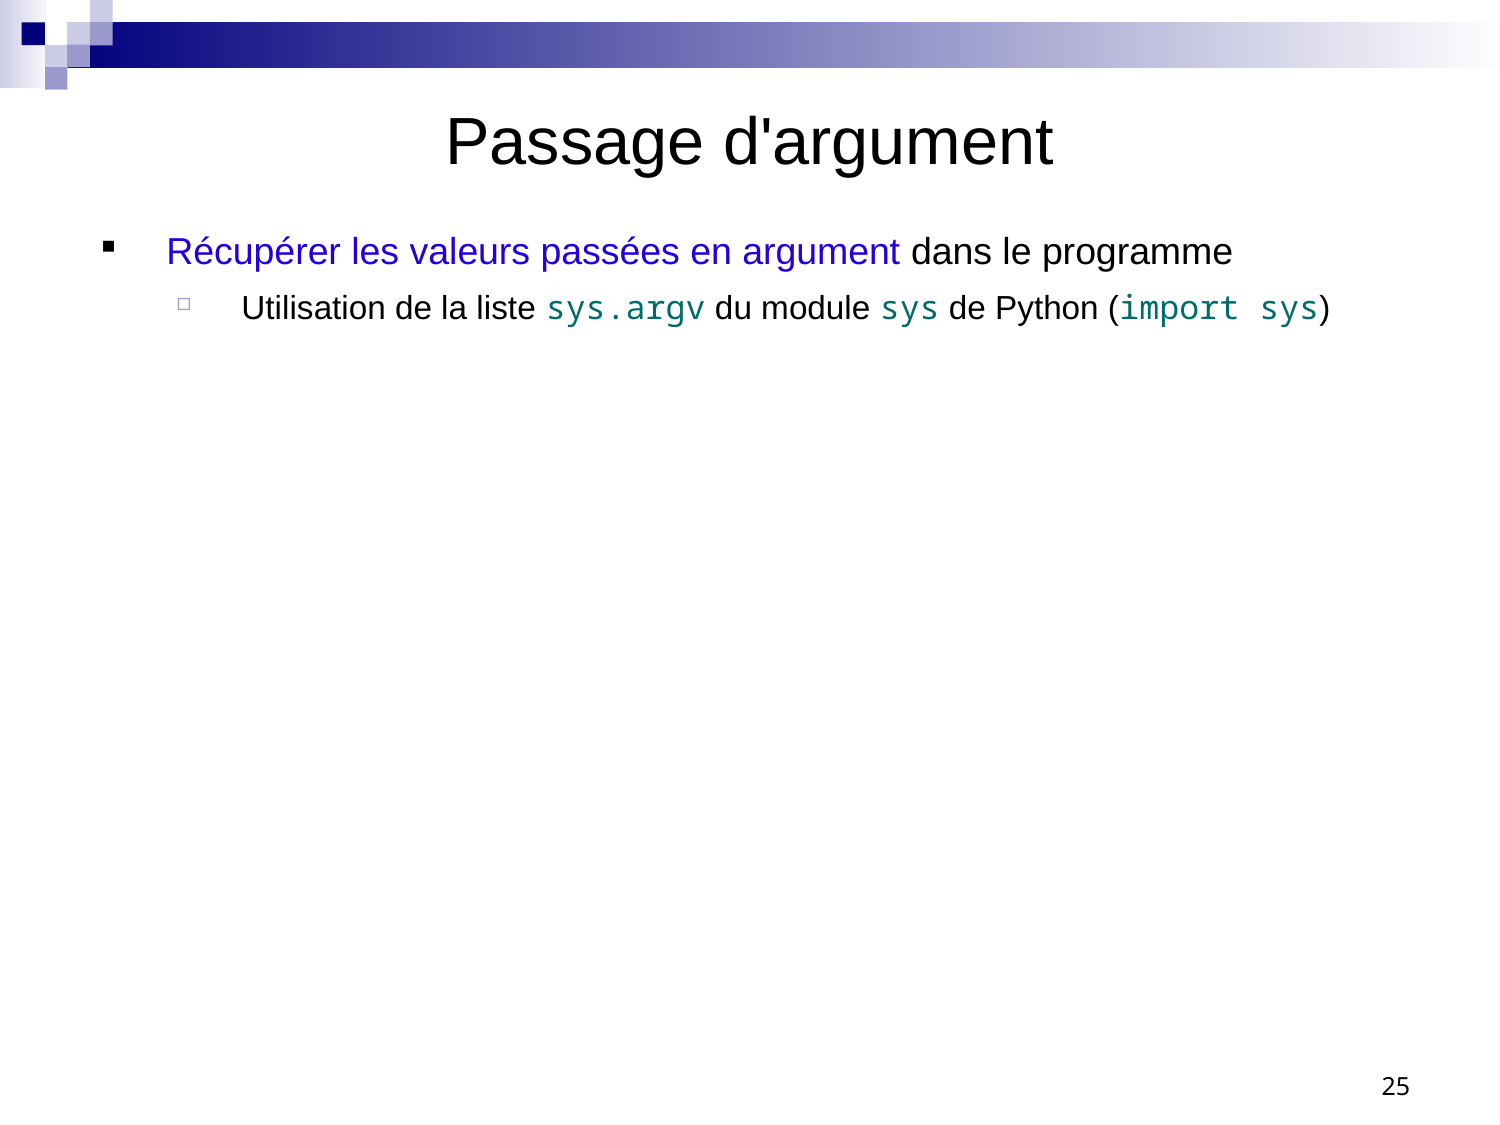

# Passage d'argument
Récupérer les valeurs passées en argument dans le programme
Utilisation de la liste sys.argv du module sys de Python (import sys)
25